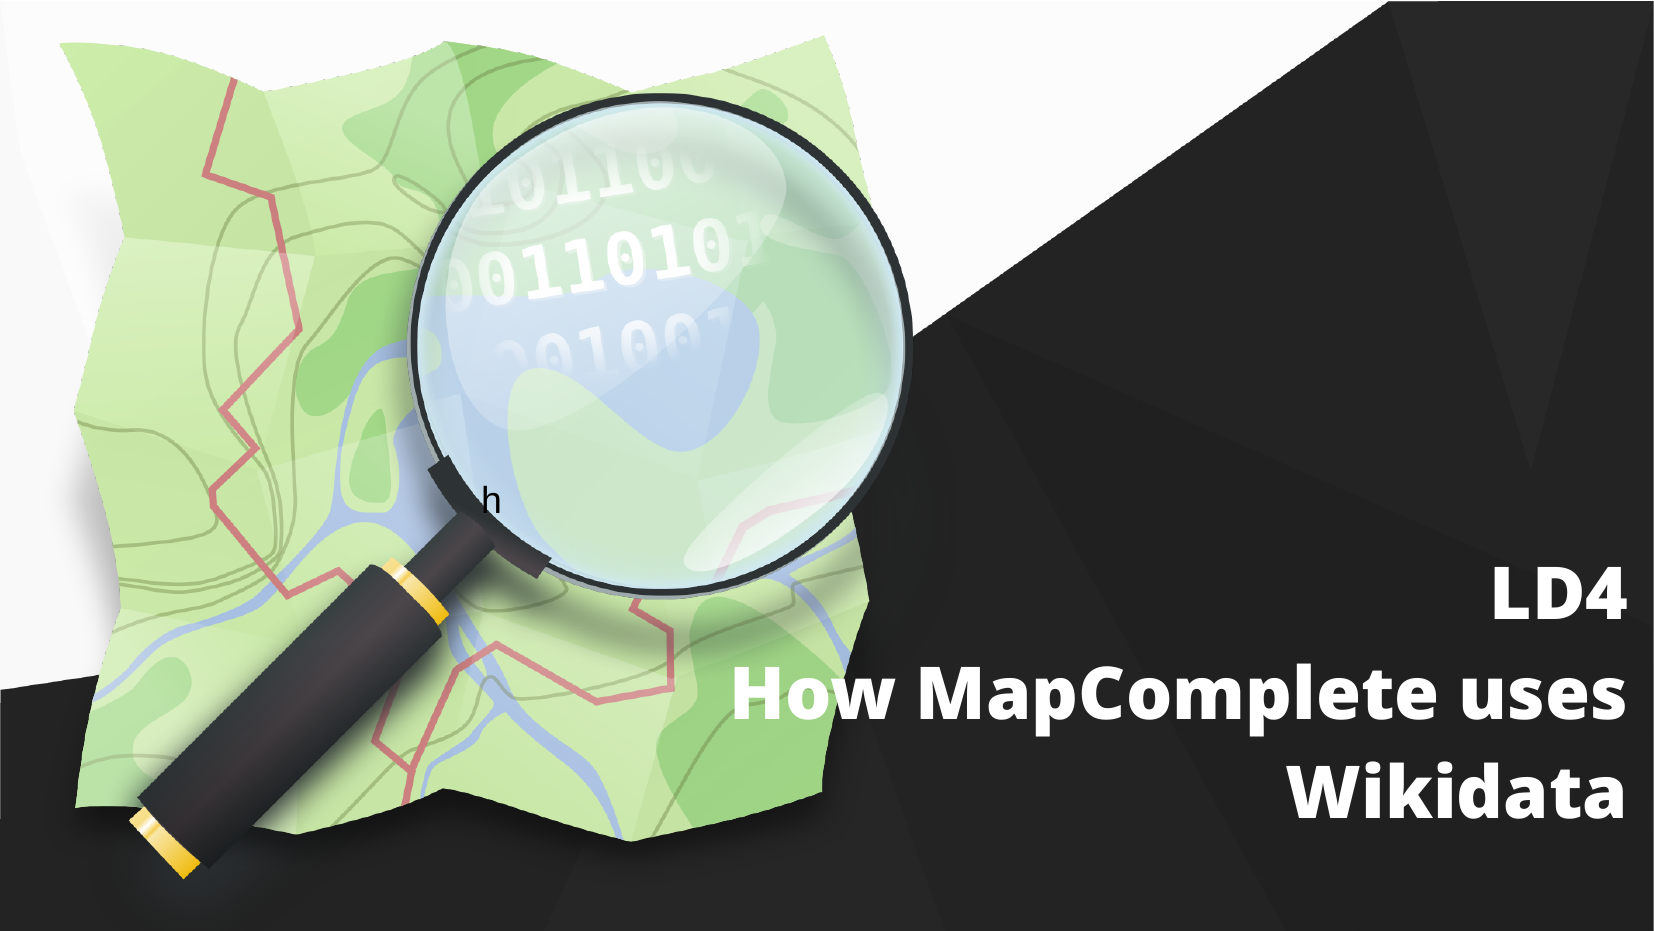

h
# LD4 How MapComplete uses Wikidata